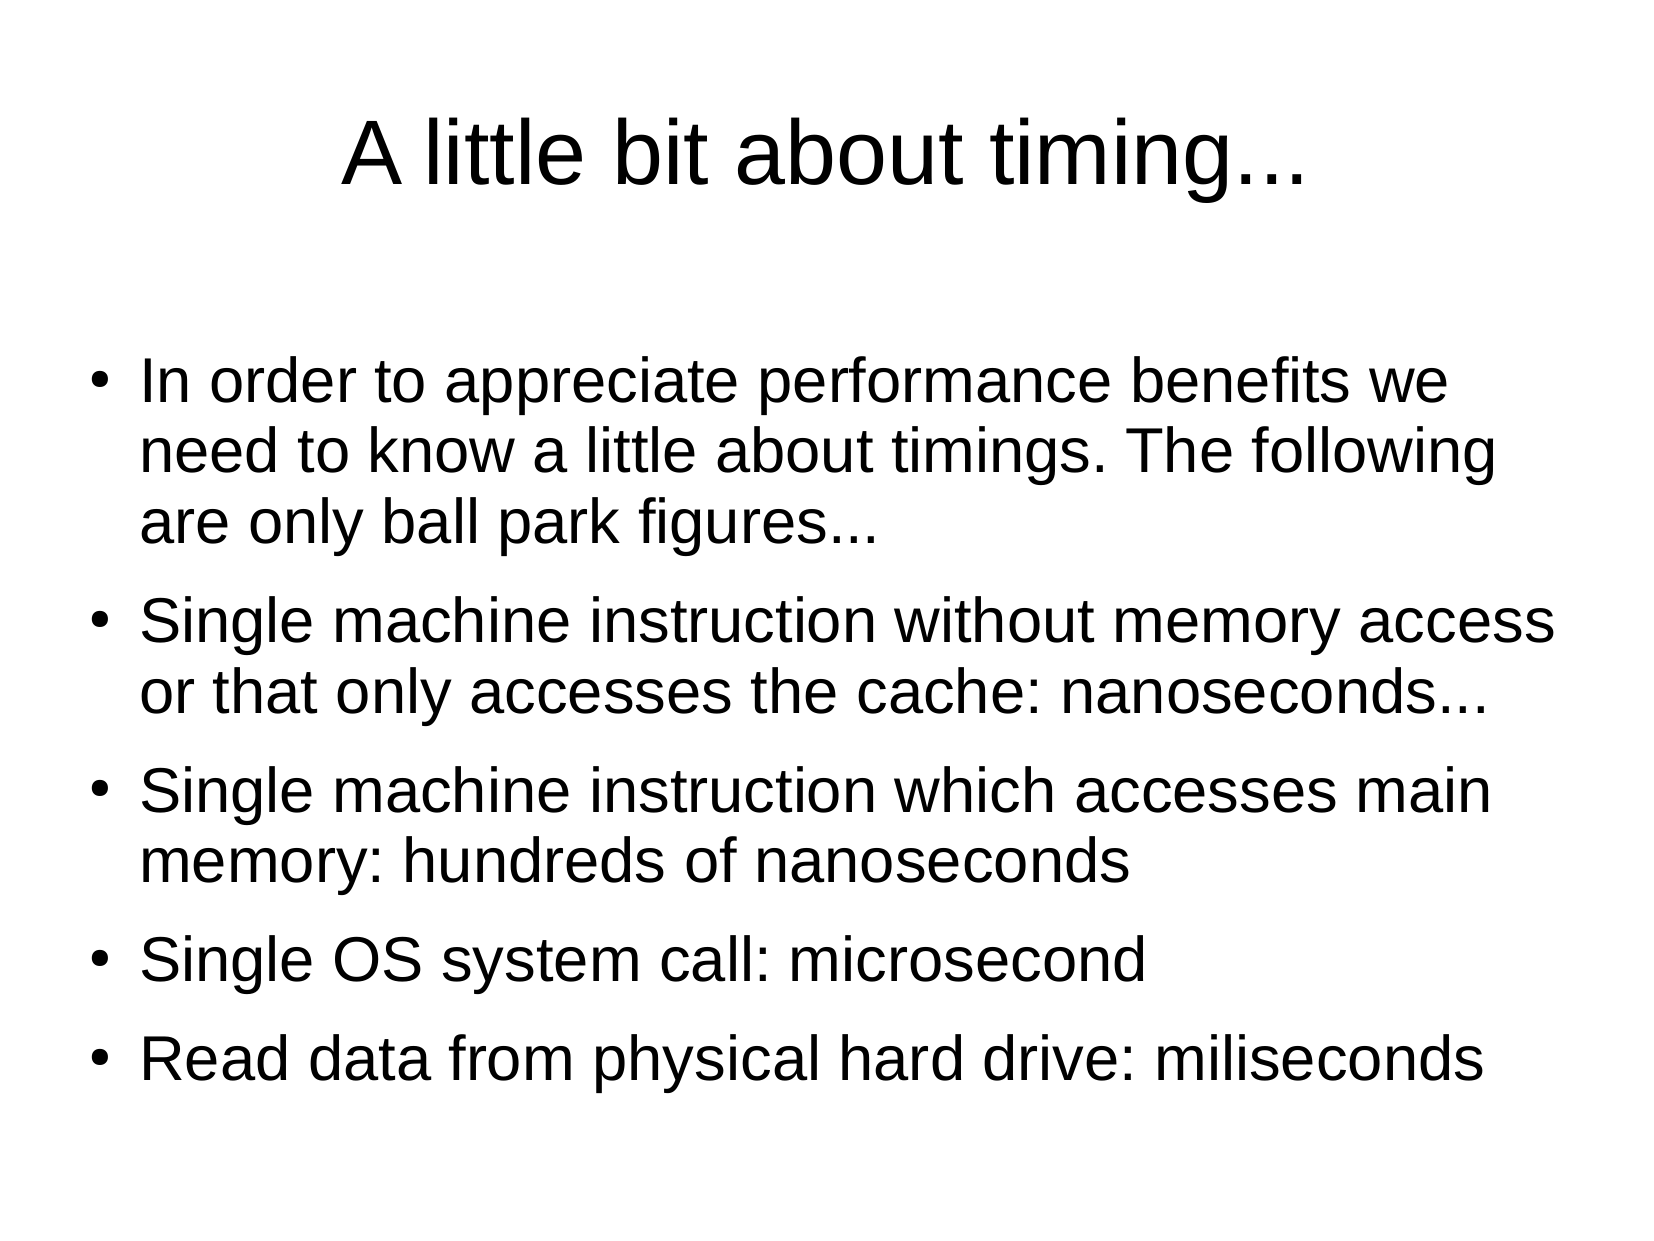

# A little bit about timing...
In order to appreciate performance benefits we need to know a little about timings. The following are only ball park figures...
Single machine instruction without memory access or that only accesses the cache: nanoseconds...
Single machine instruction which accesses main memory: hundreds of nanoseconds
Single OS system call: microsecond
Read data from physical hard drive: miliseconds